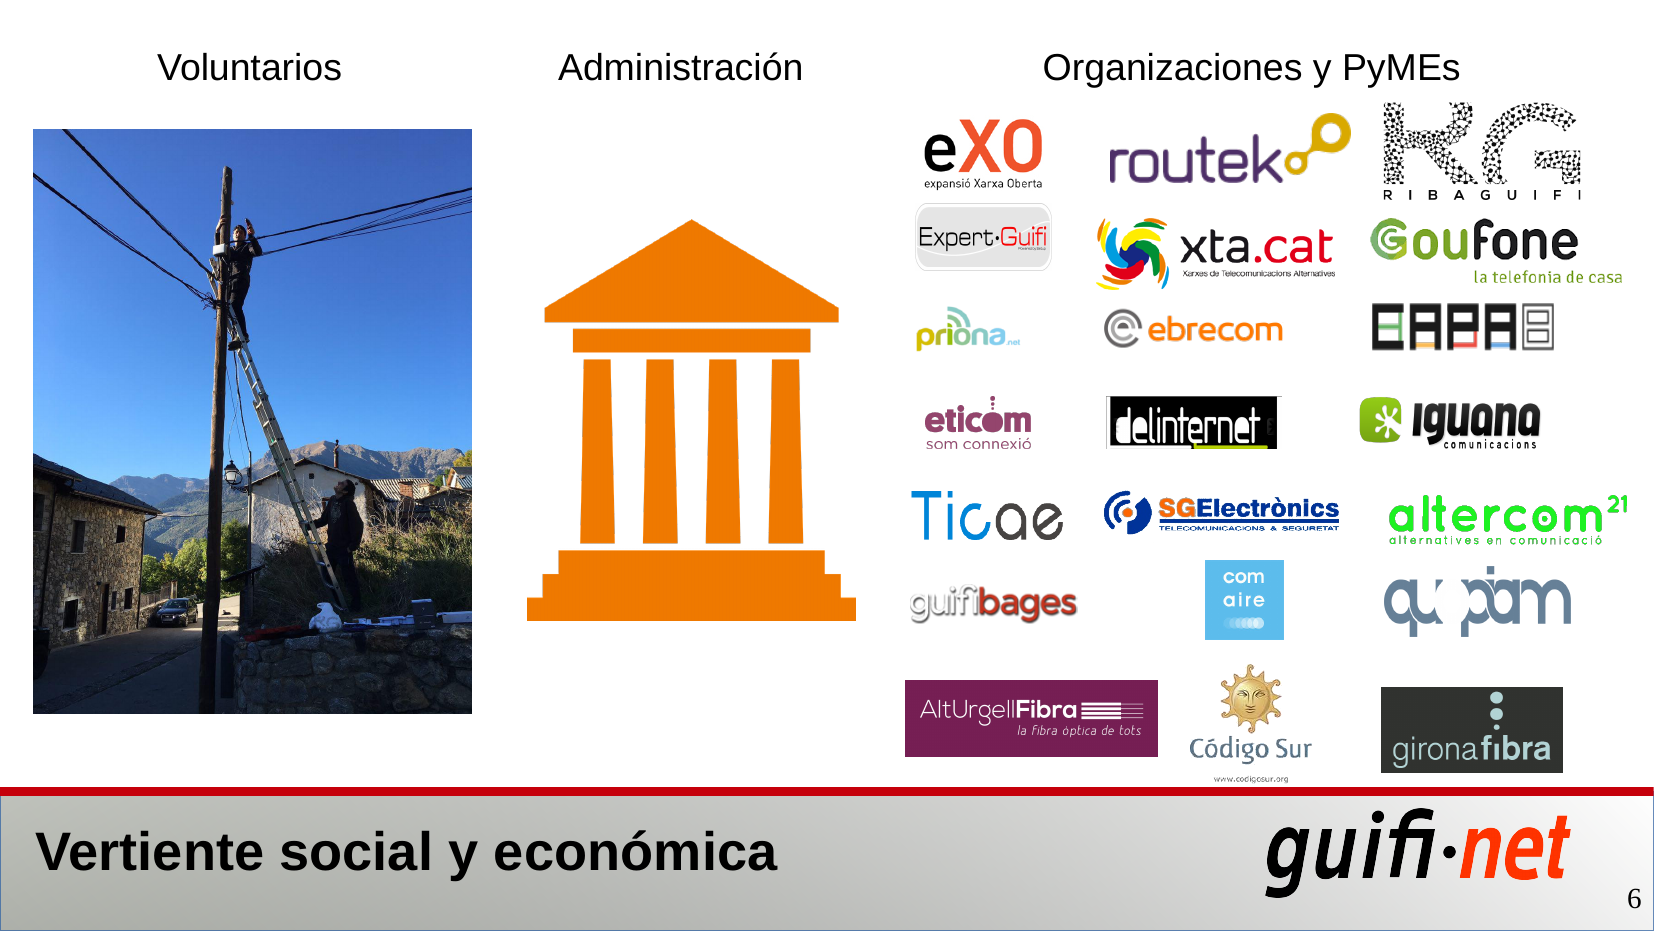

Voluntarios
Administración
Organizaciones y PyMEs
# Vertiente social y económica
6